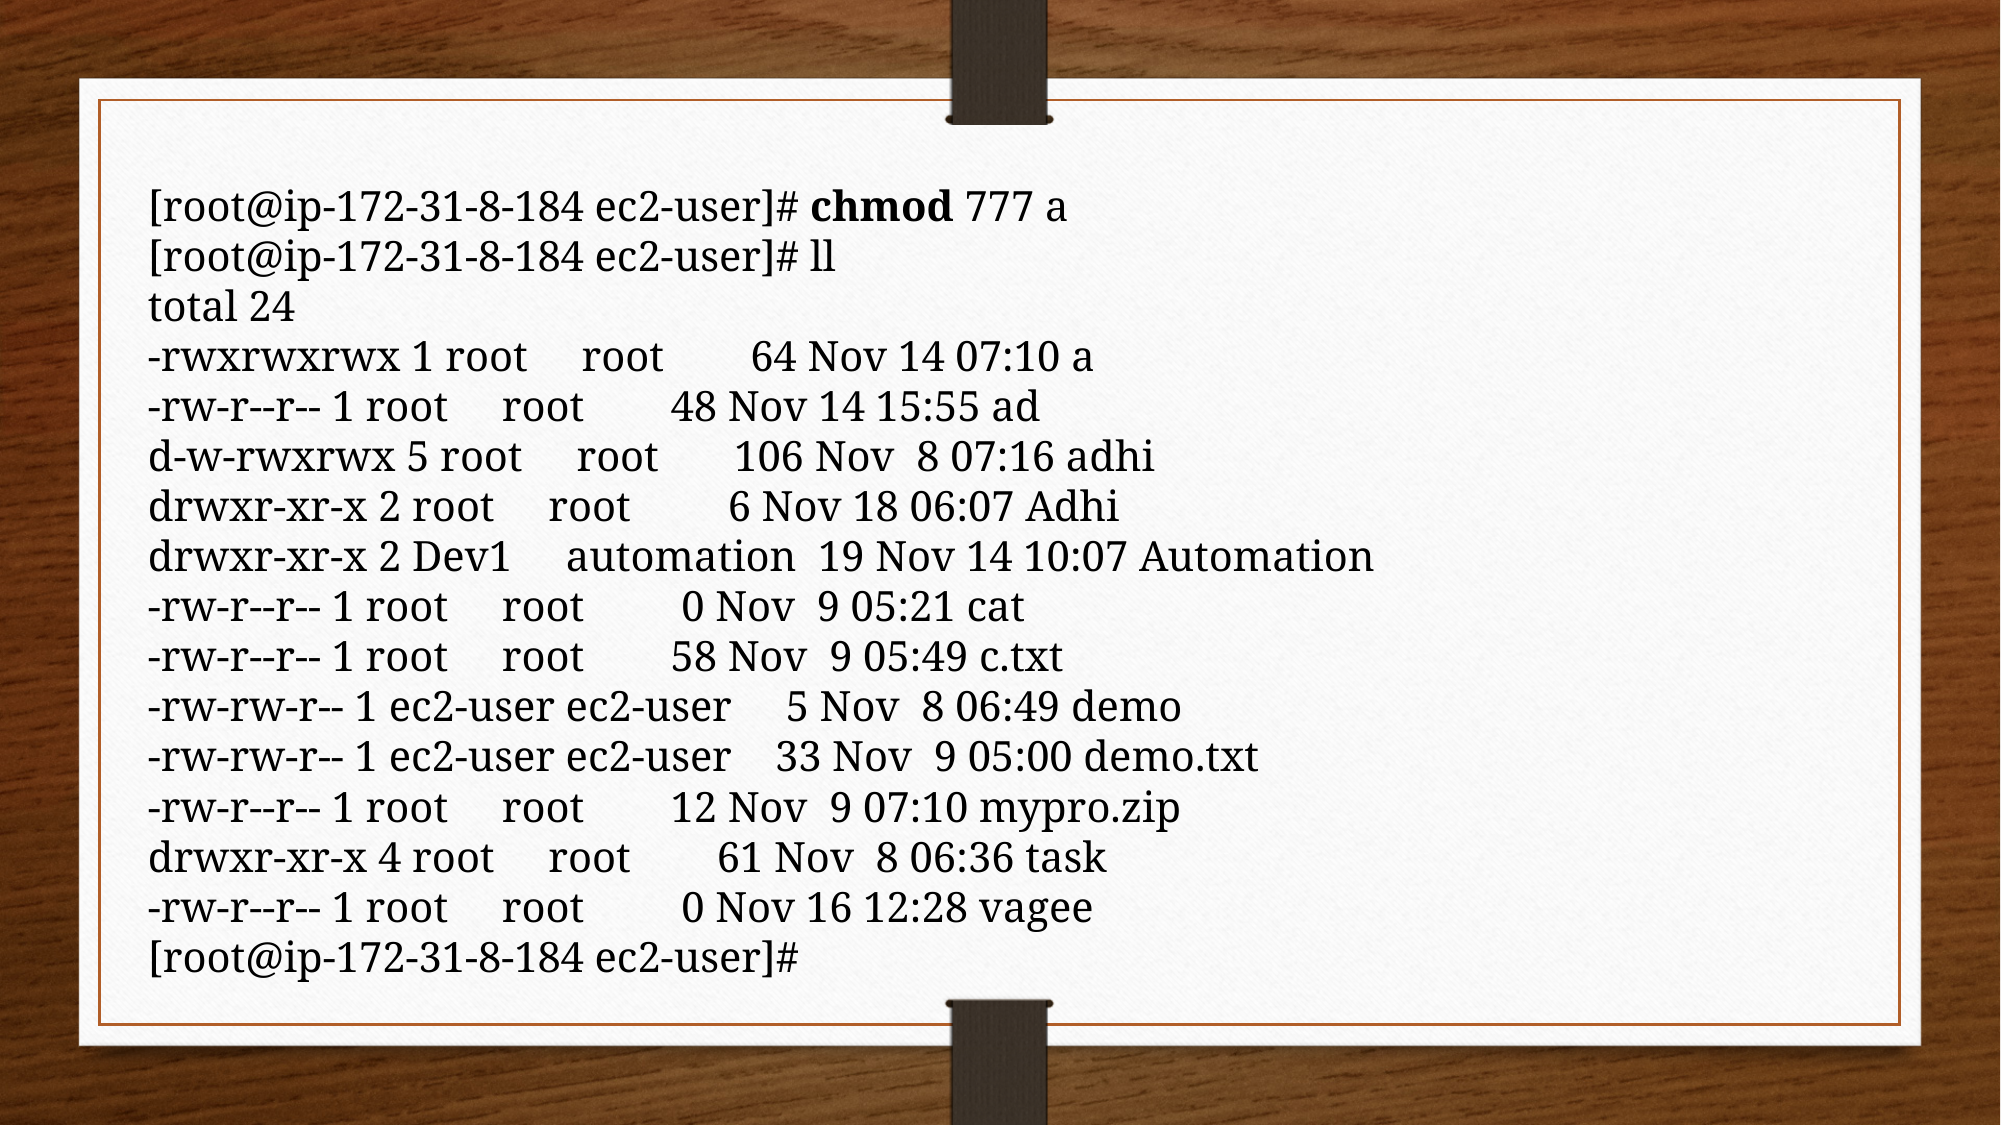

[root@ip-172-31-8-184 ec2-user]# chmod 777 a
[root@ip-172-31-8-184 ec2-user]# ll
total 24
-rwxrwxrwx 1 root     root        64 Nov 14 07:10 a
-rw-r--r-- 1 root     root        48 Nov 14 15:55 ad
d-w-rwxrwx 5 root     root       106 Nov  8 07:16 adhi
drwxr-xr-x 2 root     root         6 Nov 18 06:07 Adhi
drwxr-xr-x 2 Dev1     automation  19 Nov 14 10:07 Automation
-rw-r--r-- 1 root     root         0 Nov  9 05:21 cat
-rw-r--r-- 1 root     root        58 Nov  9 05:49 c.txt
-rw-rw-r-- 1 ec2-user ec2-user     5 Nov  8 06:49 demo
-rw-rw-r-- 1 ec2-user ec2-user    33 Nov  9 05:00 demo.txt
-rw-r--r-- 1 root     root        12 Nov  9 07:10 mypro.zip
drwxr-xr-x 4 root     root        61 Nov  8 06:36 task
-rw-r--r-- 1 root     root         0 Nov 16 12:28 vagee
[root@ip-172-31-8-184 ec2-user]#